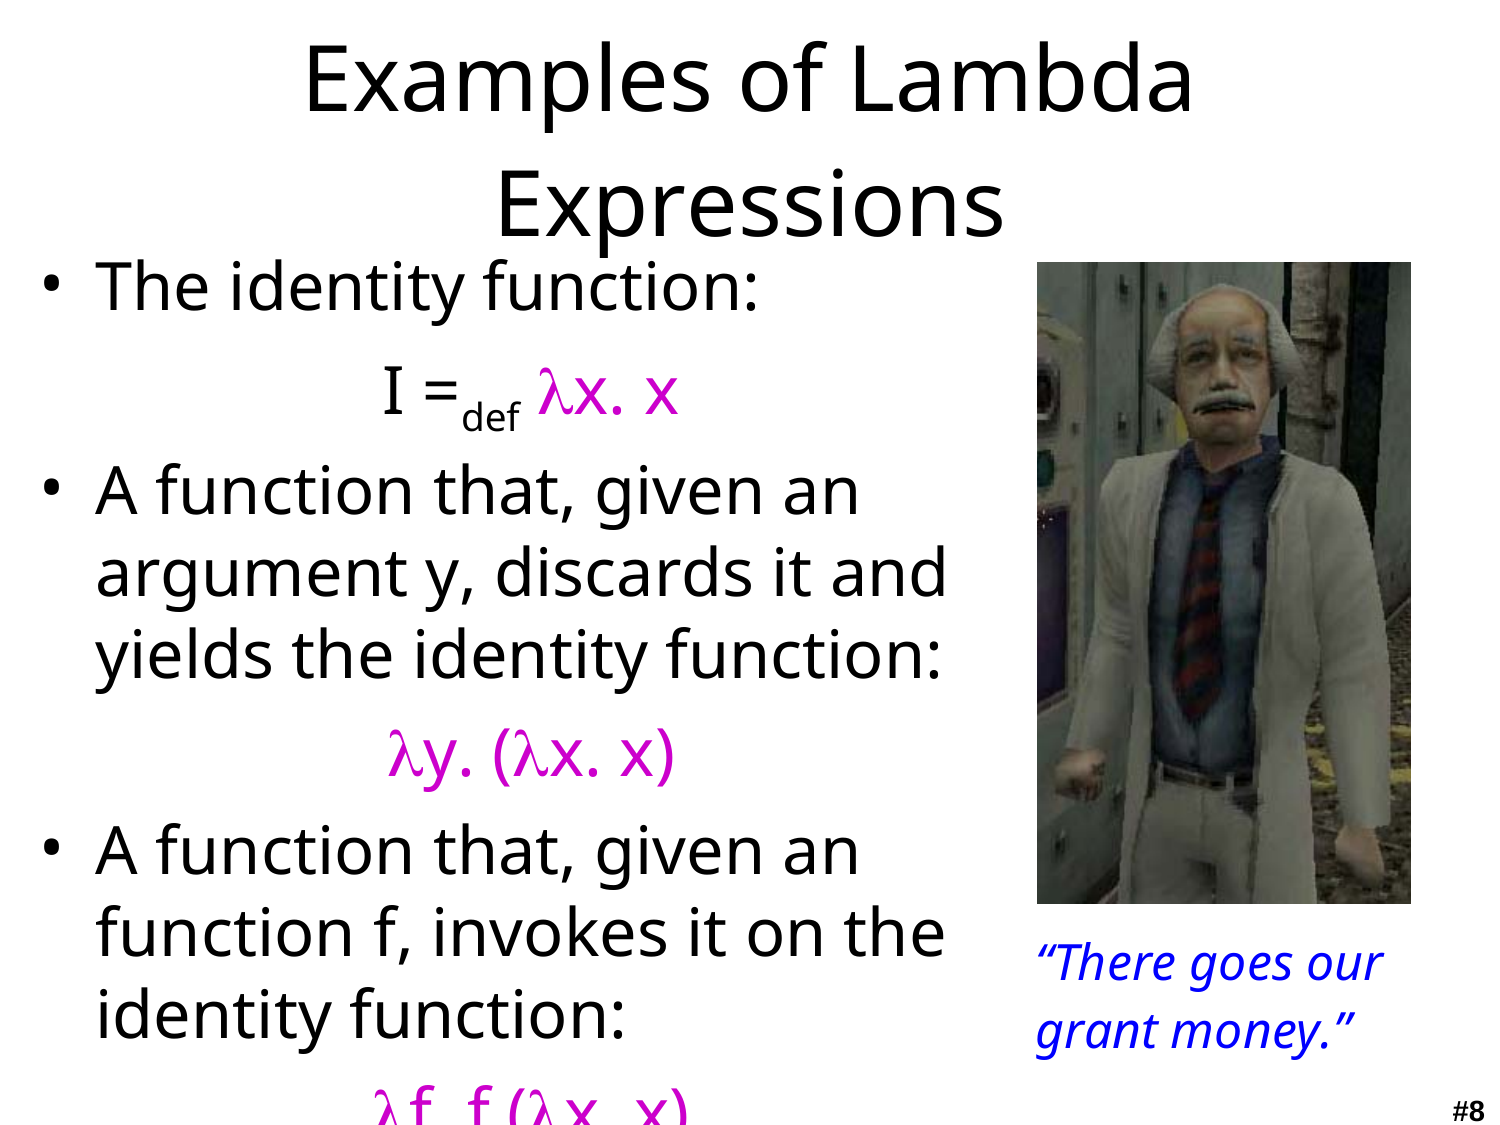

# Examples of Lambda Expressions
The identity function:
I =def x. x
A function that, given an argument y, discards it and yields the identity function:
y. (x. x)
A function that, given an function f, invokes it on the identity function:
f. f (x. x)
“There goes our
grant money.”
8